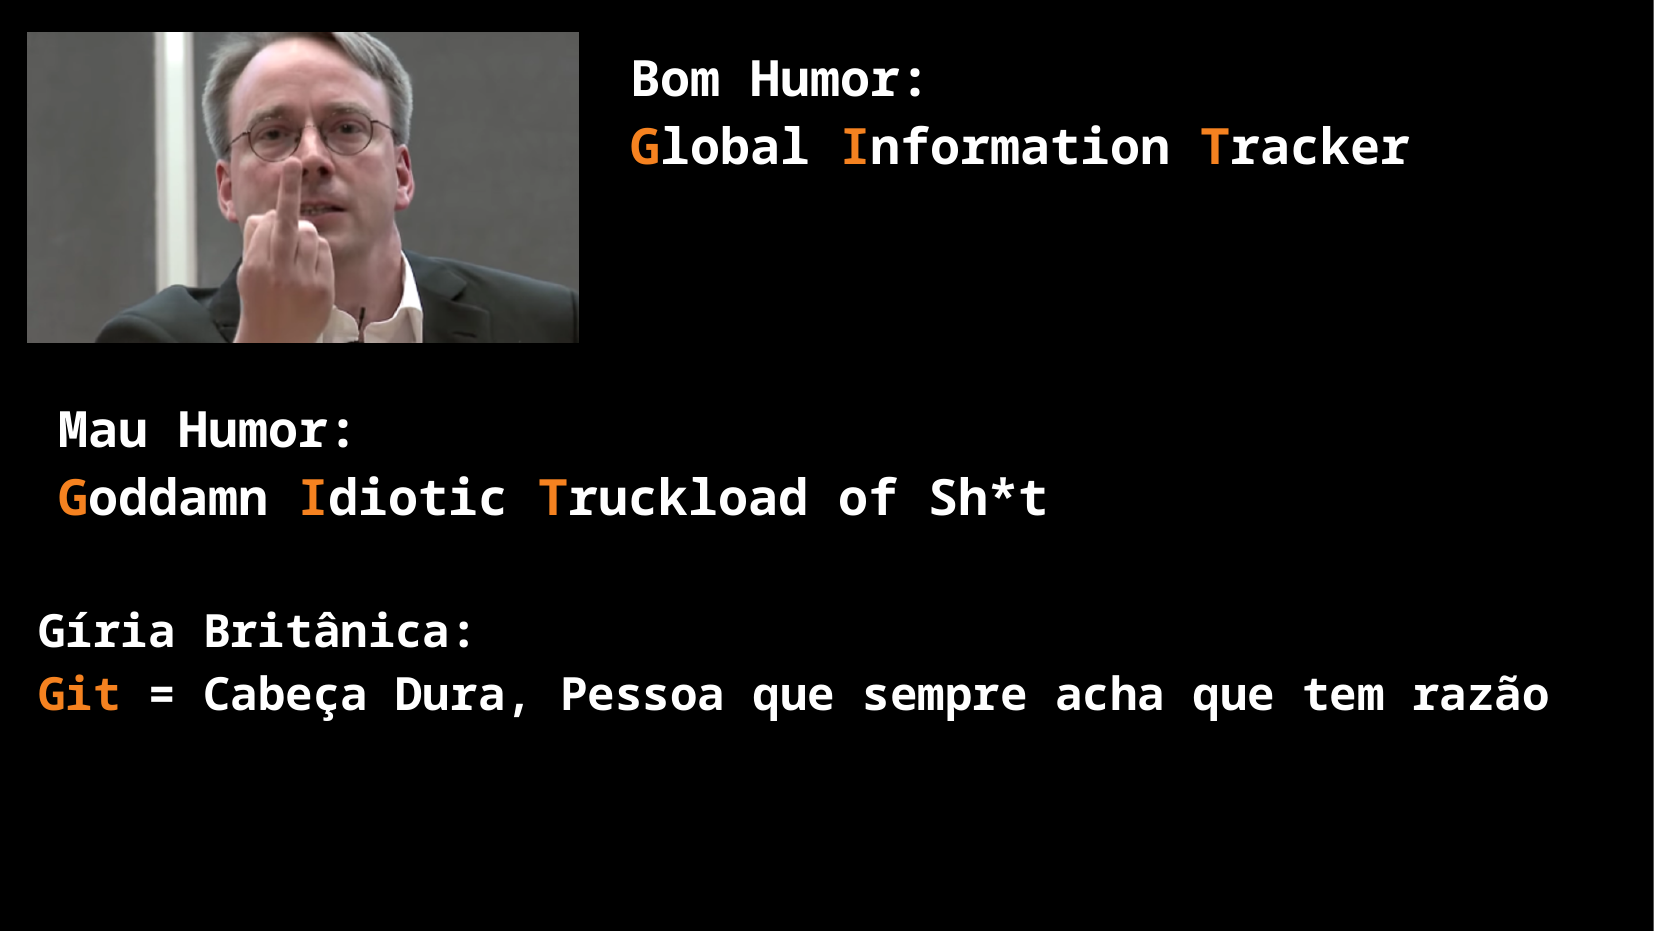

Bom Humor:
Global Information Tracker
Mau Humor:
Goddamn Idiotic Truckload of Sh*t
Gíria Britânica:
Git = Cabeça Dura, Pessoa que sempre acha que tem razão